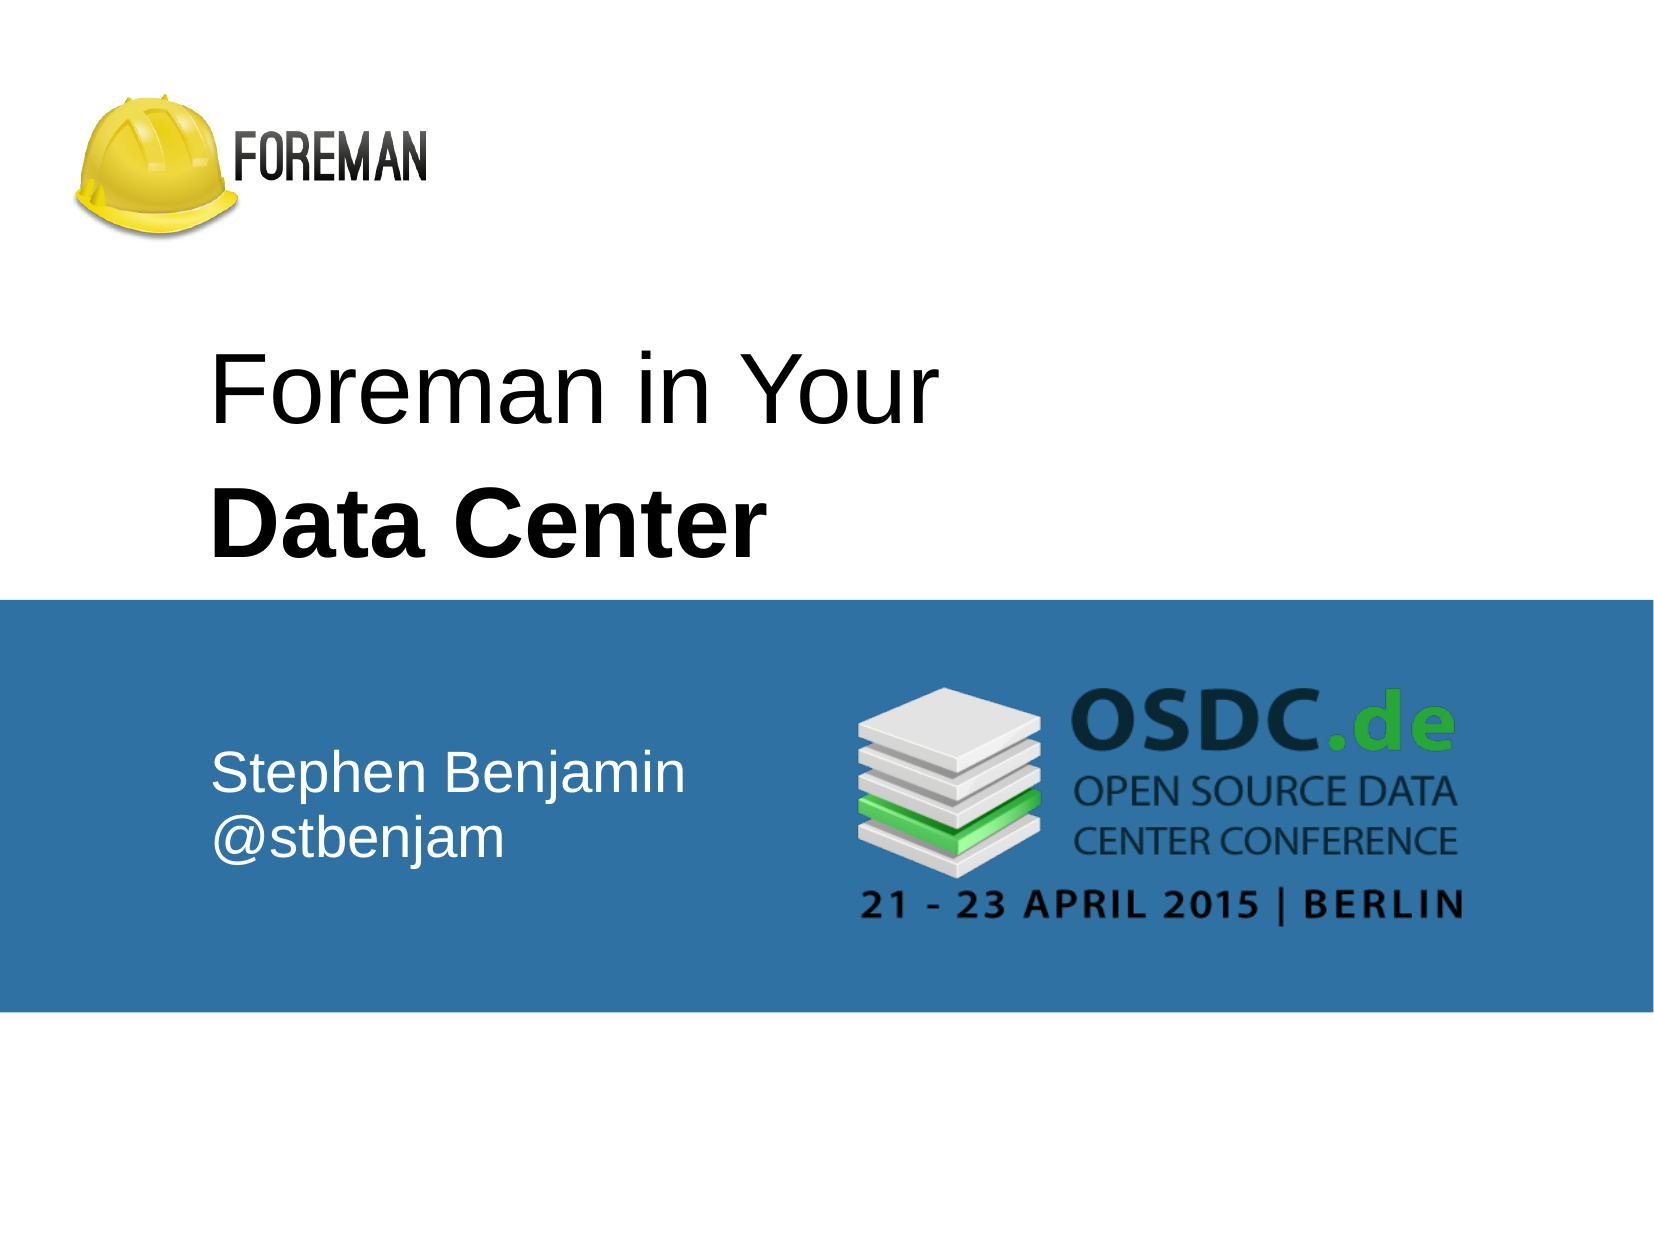

Foreman in Your
Data Center
Stephen Benjamin
@stbenjam